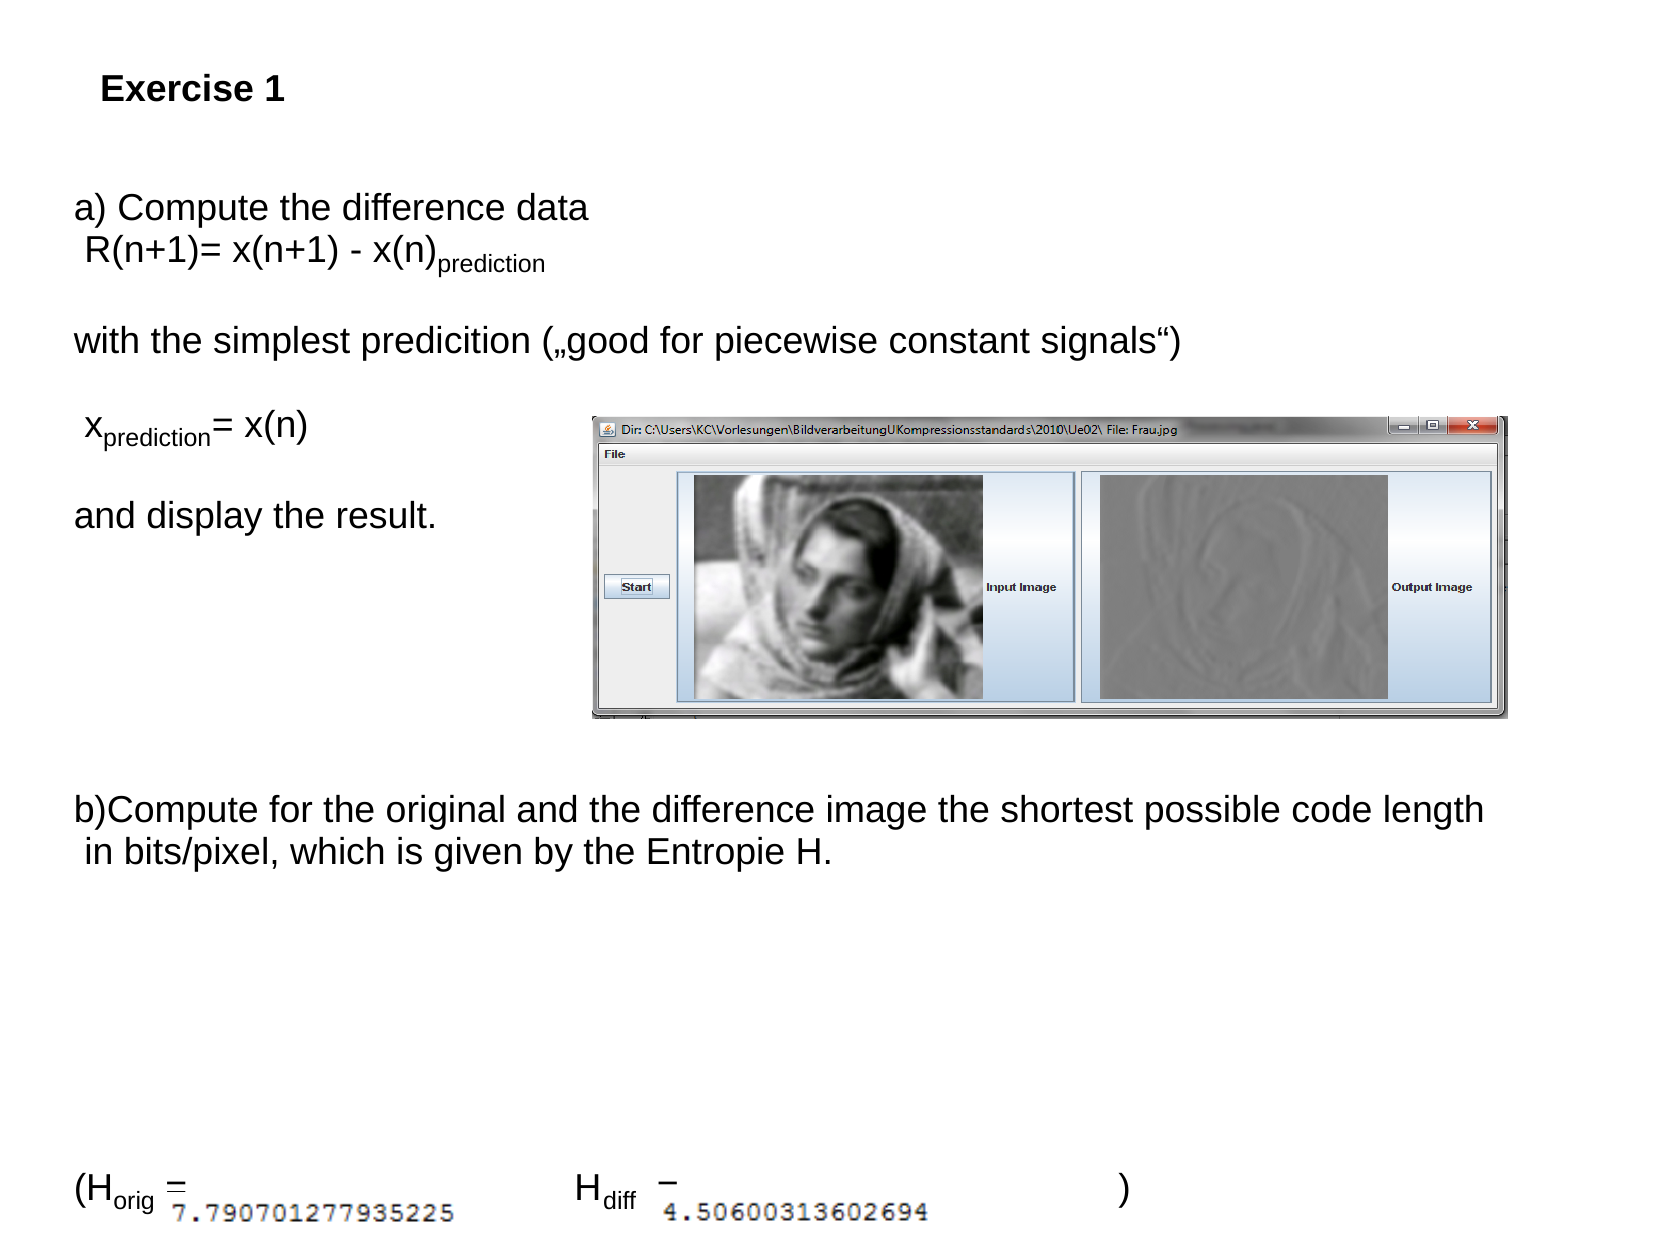

Exercise 1
a) Compute the difference data
 R(n+1)= x(n+1) - x(n)prediction
with the simplest predicition („good for piecewise constant signals“)
 xprediction= x(n)
and display the result.
b)Compute for the original and the difference image the shortest possible code length
 in bits/pixel, which is given by the Entropie H.
(Horig = Hdiff = )